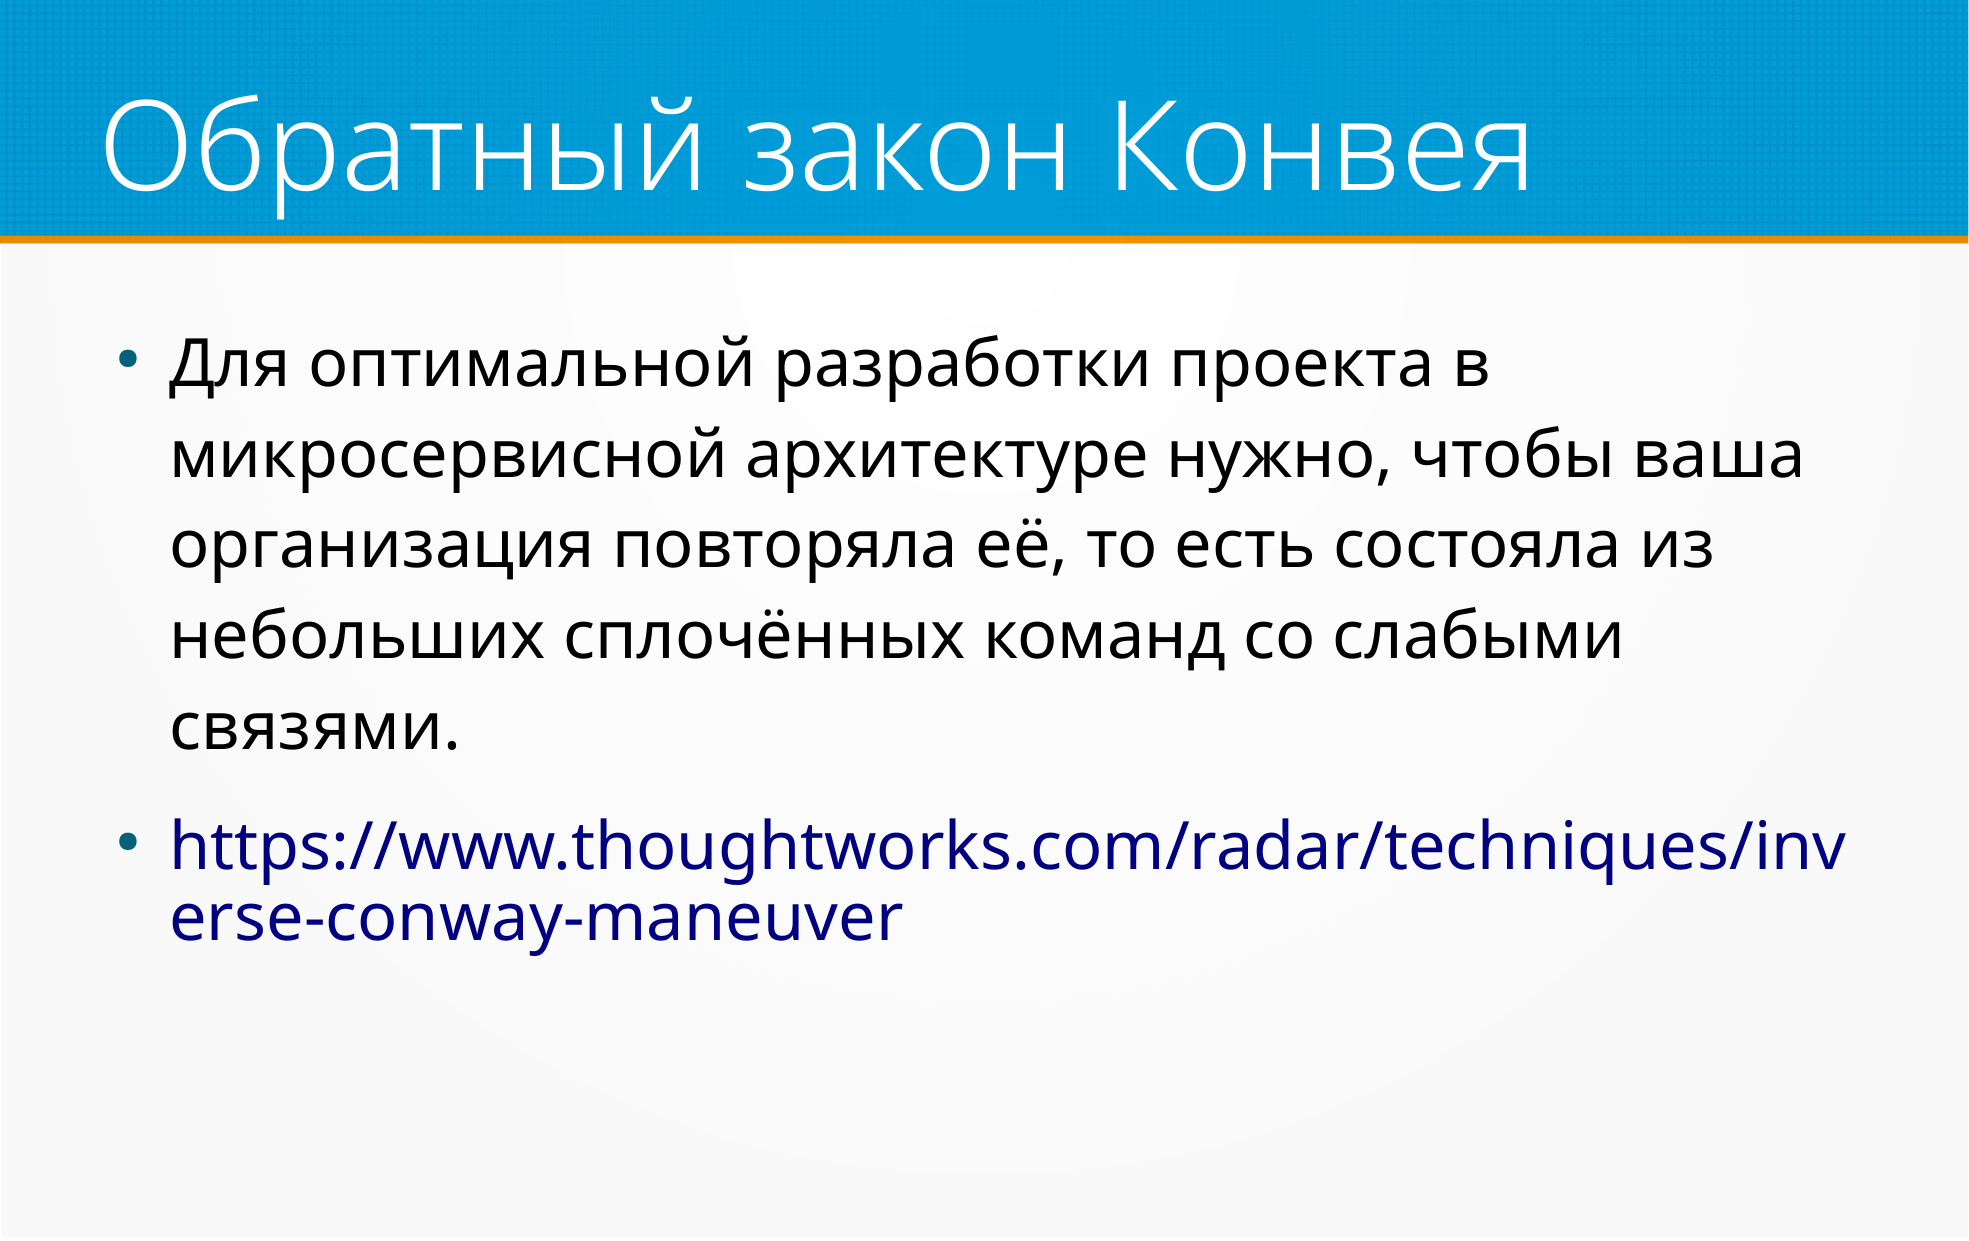

# Обратный закон Конвея
Для оптимальной разработки проекта в микросервисной архитектуре нужно, чтобы ваша организация повторяла её, то есть состояла из небольших сплочённых команд со слабыми связями.
https://www.thoughtworks.com/radar/techniques/inverse-conway-maneuver